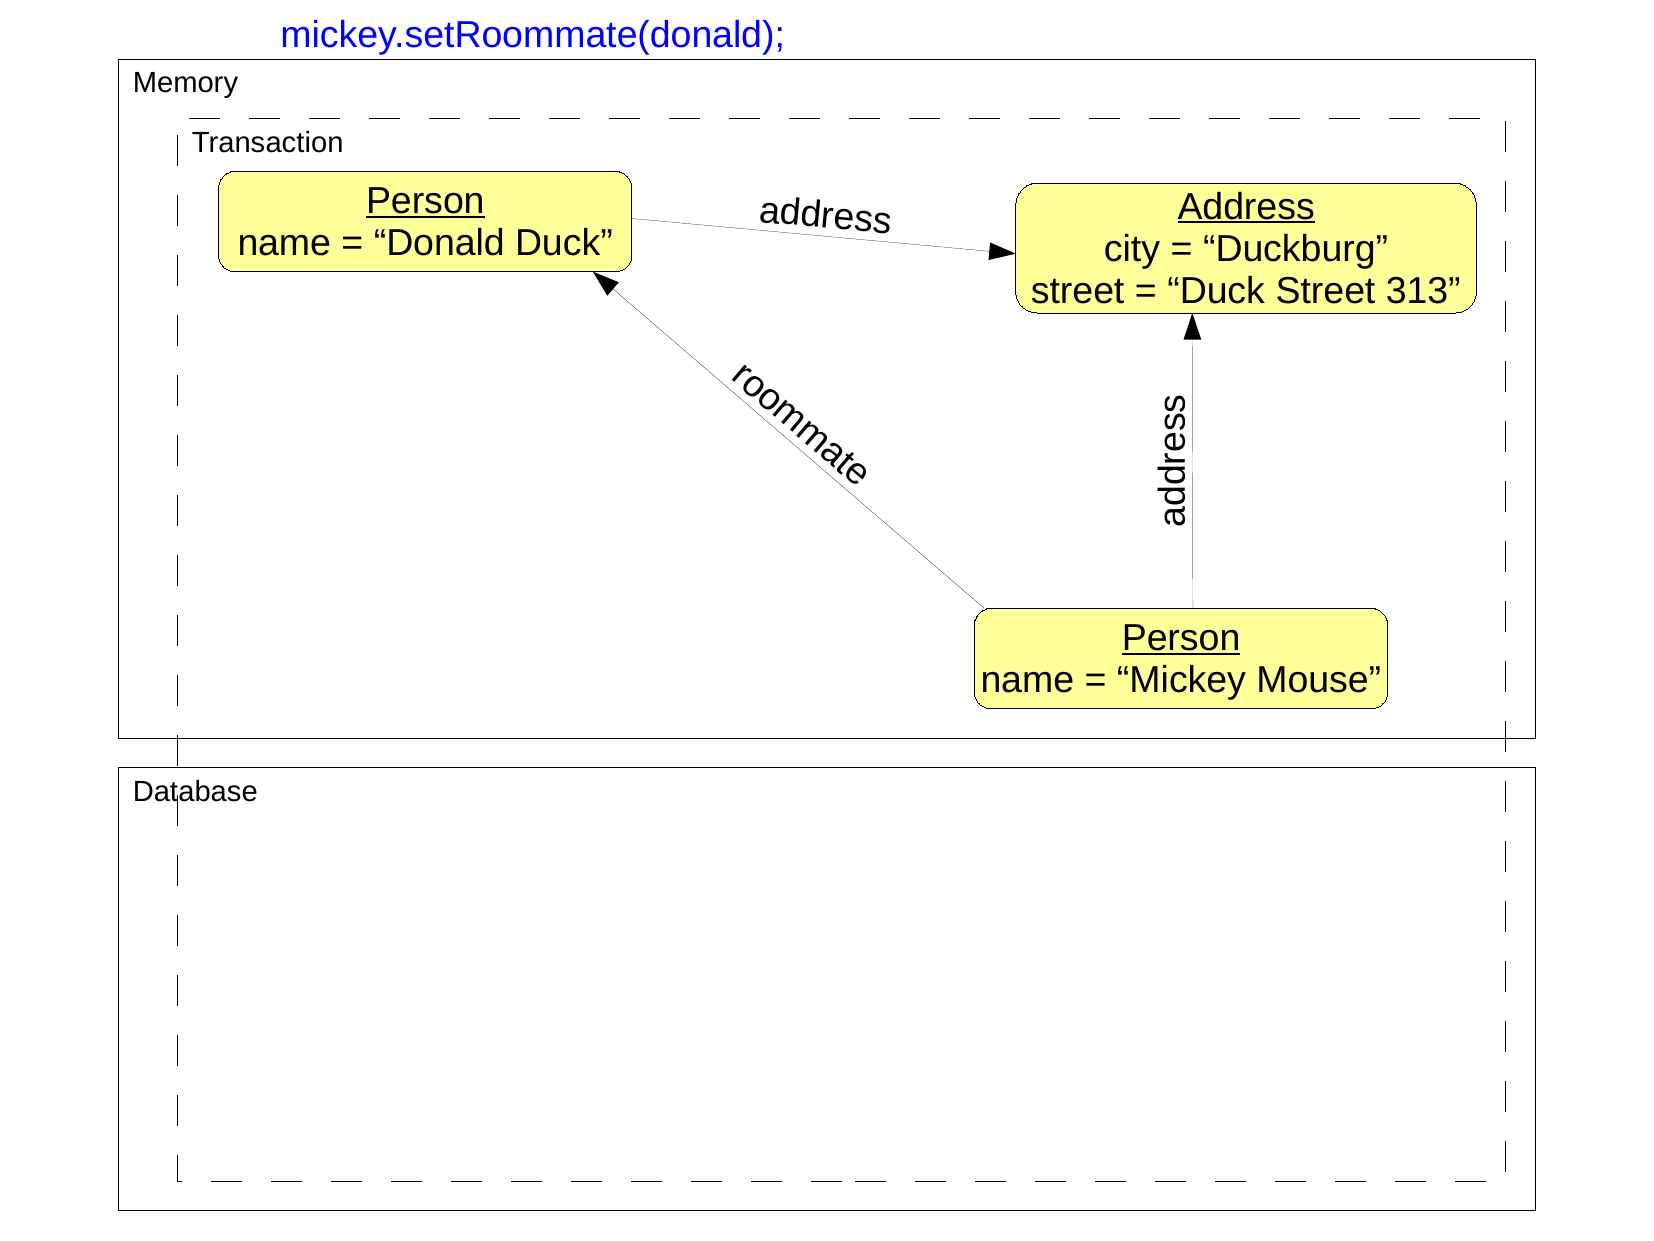

mickey.setRoommate(donald);
Memory
Transaction
Person
name = “Donald Duck”
Address
city = “Duckburg”
street = “Duck Street 313”
address
roommate
address
Person
name = “Mickey Mouse”
Database